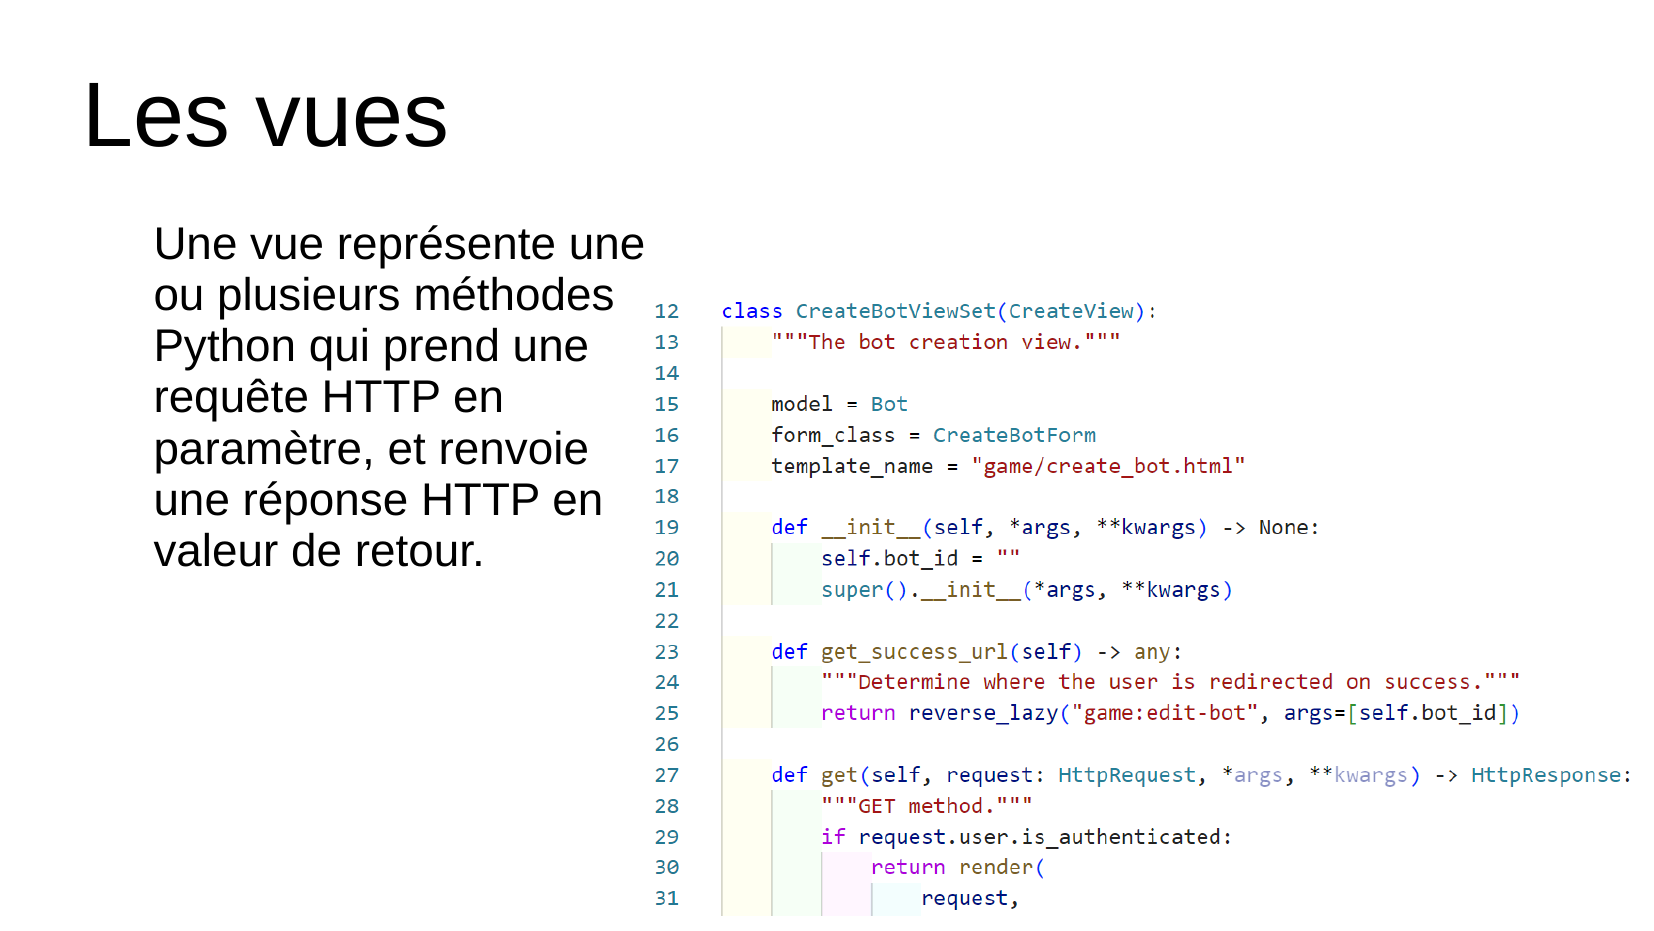

# Les vues
Une vue représente une ou plusieurs méthodes Python qui prend une requête HTTP en paramètre, et renvoie une réponse HTTP en valeur de retour.